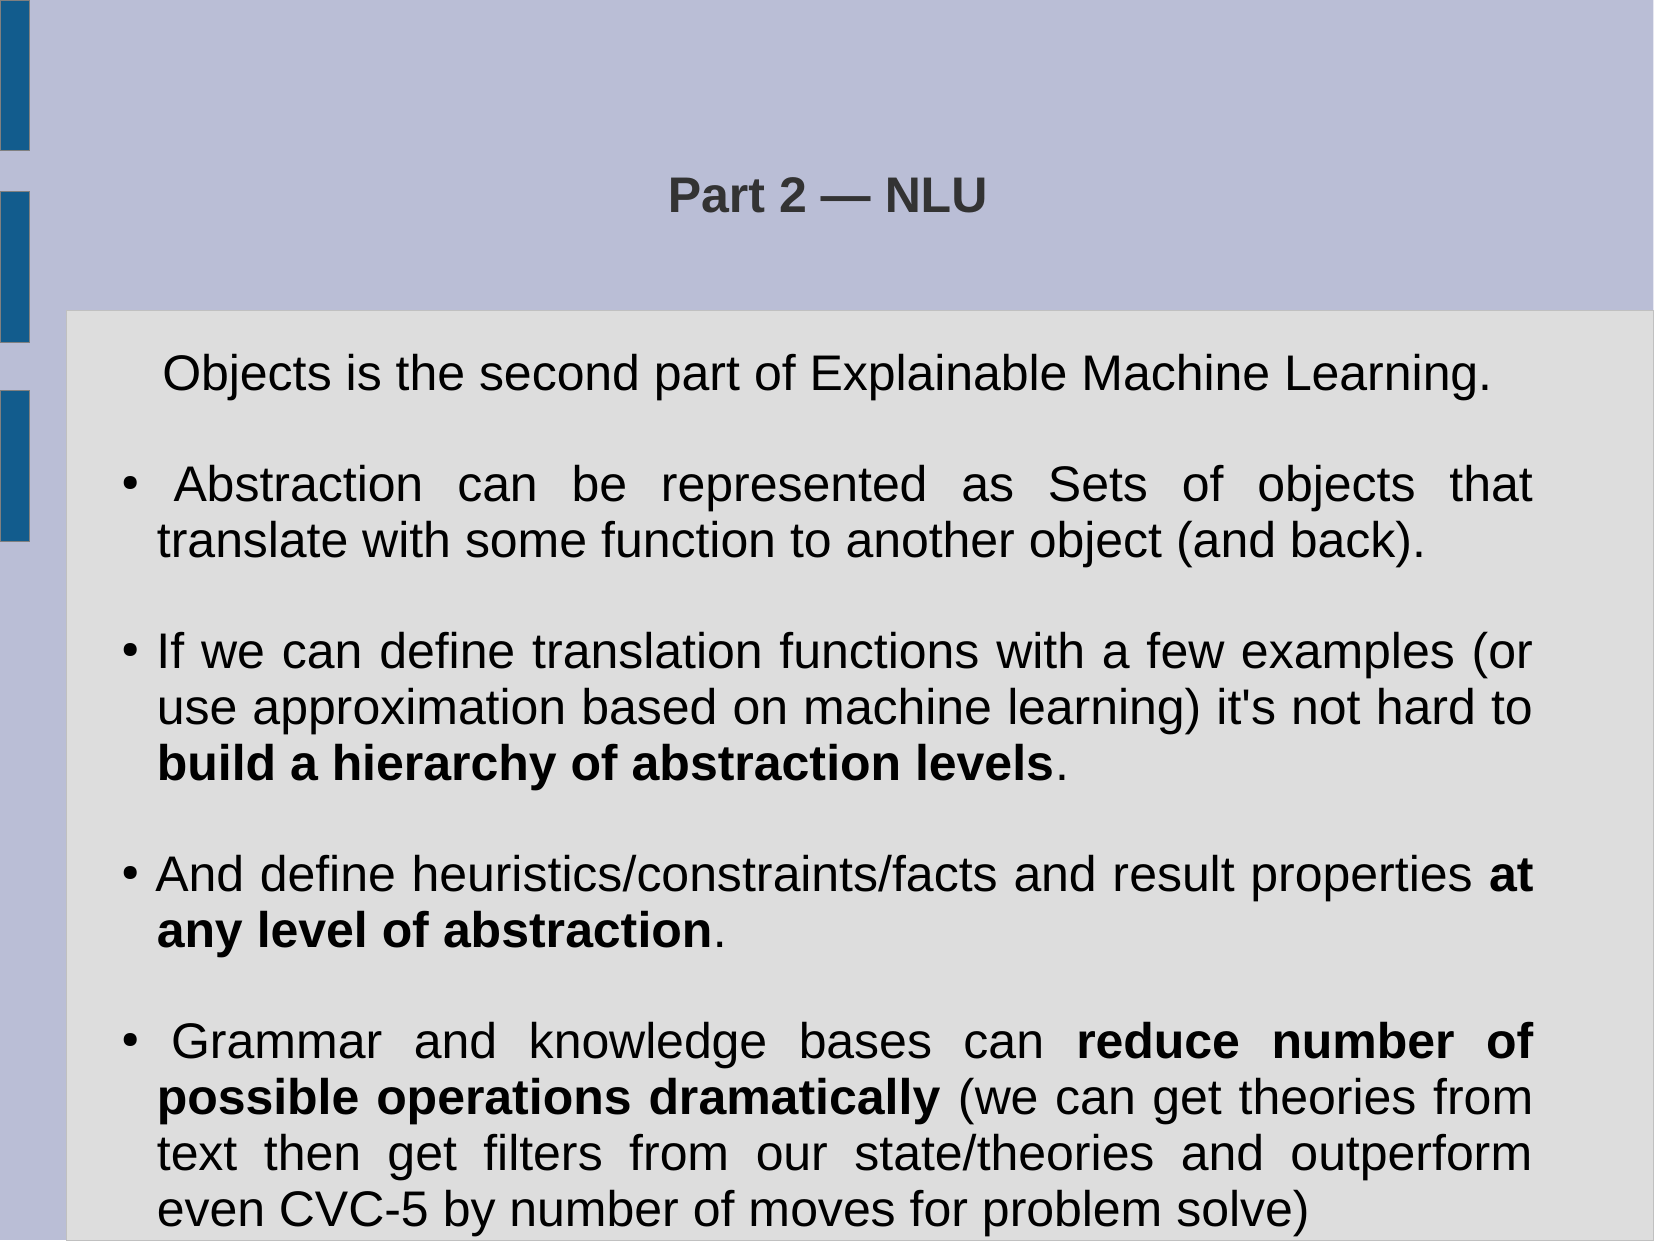

# Part 2 — NLU
Objects is the second part of Explainable Machine Learning.
 Abstraction can be represented as Sets of objects that translate with some function to another object (and back).
 If we can define translation functions with a few examples (or use approximation based on machine learning) it's not hard to build a hierarchy of abstraction levels.
 And define heuristics/constraints/facts and result properties at any level of abstraction.
 Grammar and knowledge bases can reduce number of possible operations dramatically (we can get theories from text then get filters from our state/theories and outperform even CVC-5 by number of moves for problem solve)